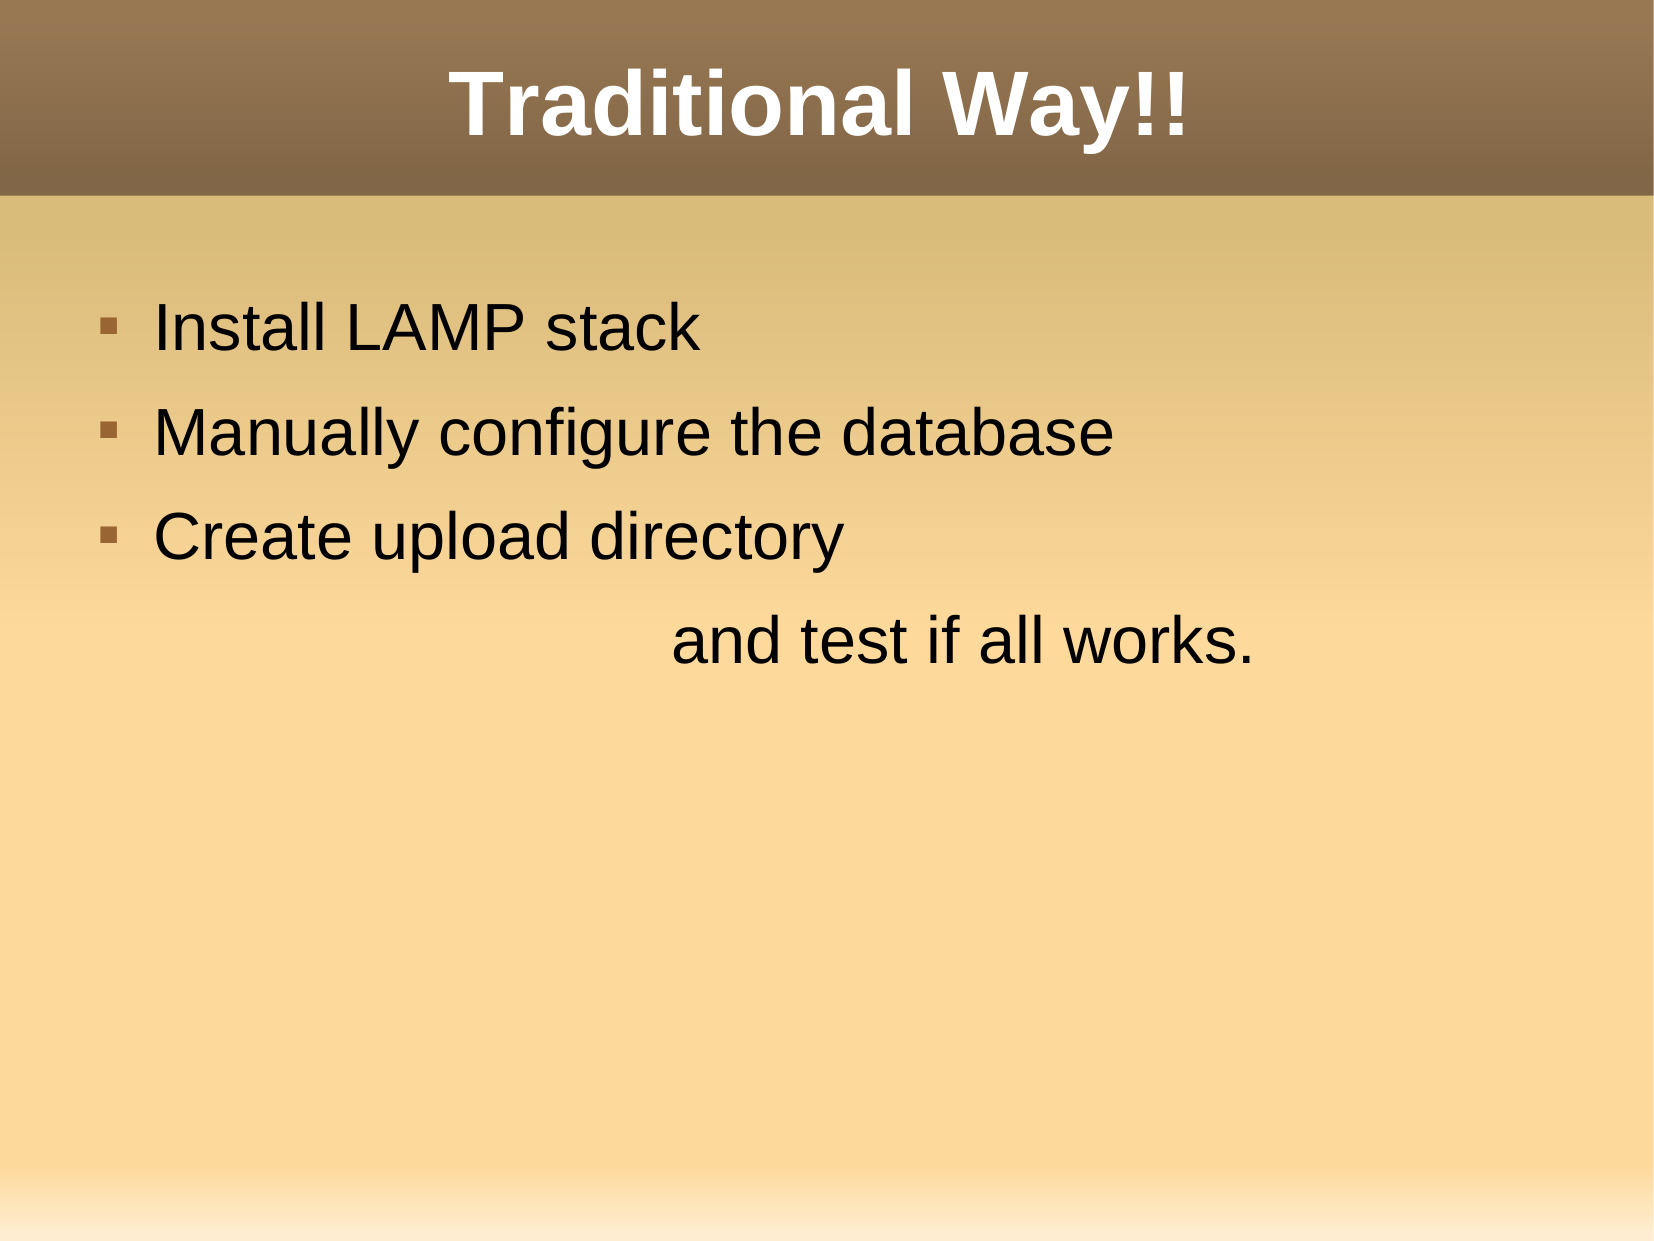

# Traditional Way!!
Install LAMP stack
Manually configure the database
Create upload directory
 and test if all works.